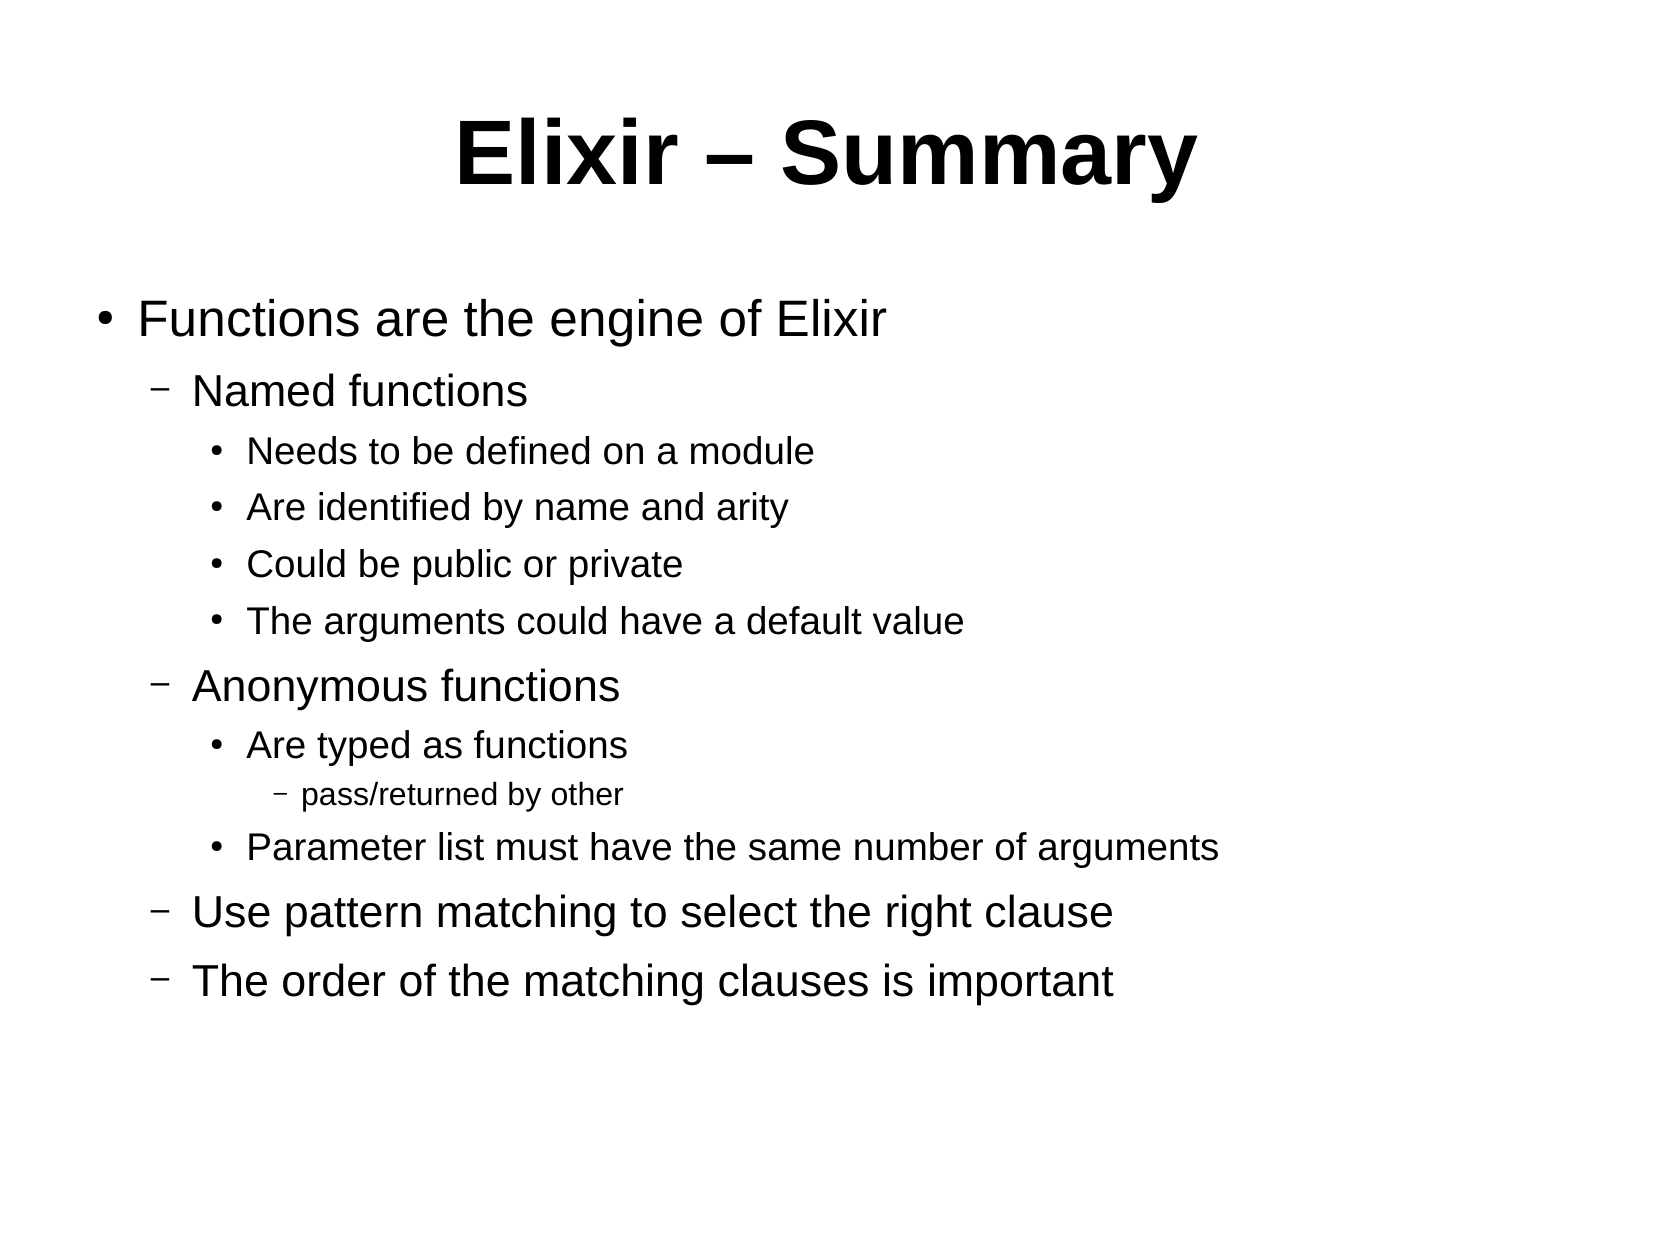

# Elixir – Summary
Functions are the engine of Elixir
Named functions
Needs to be defined on a module
Are identified by name and arity
Could be public or private
The arguments could have a default value
Anonymous functions
Are typed as functions
pass/returned by other
Parameter list must have the same number of arguments
Use pattern matching to select the right clause
The order of the matching clauses is important